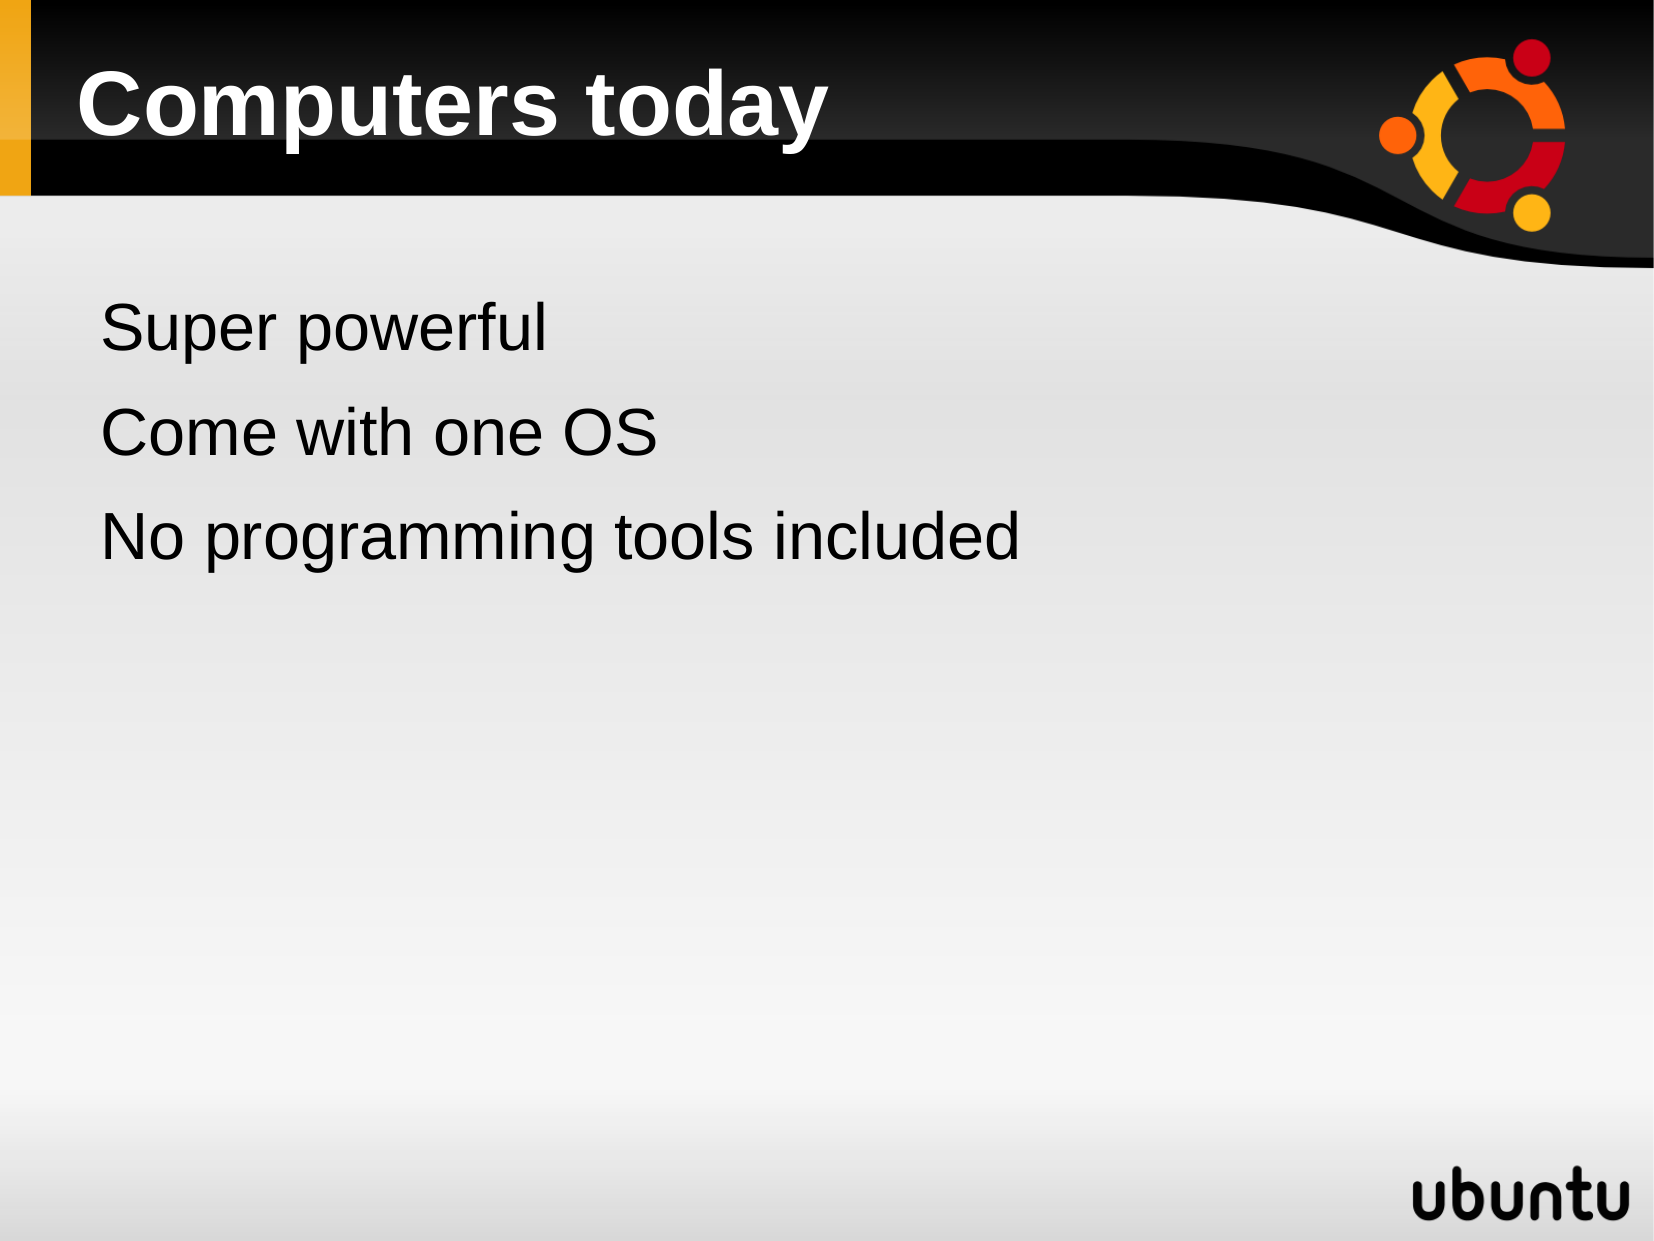

# Computers today
Super powerful
Come with one OS
No programming tools included